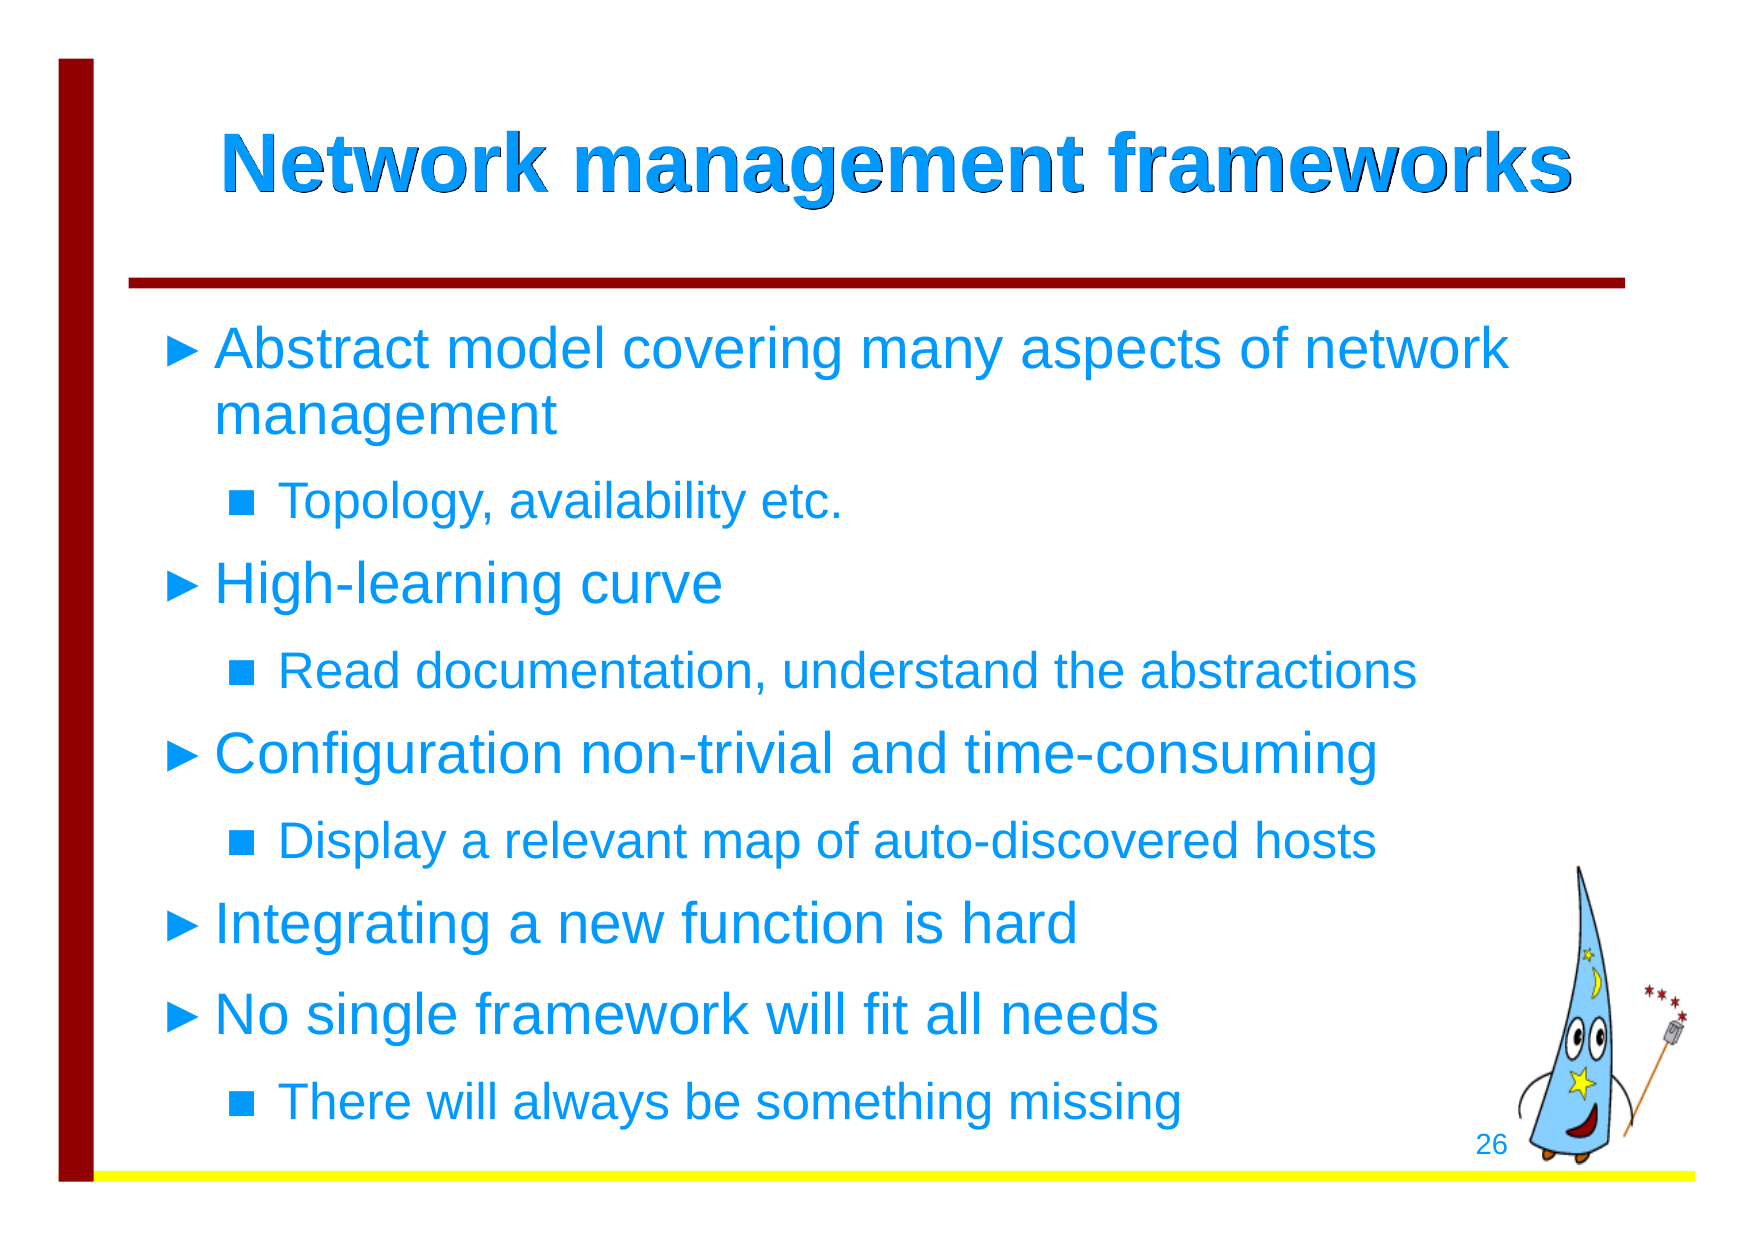

# Network management frameworks
Abstract model covering many aspects of network management
Topology, availability etc.
High-learning curve
Read documentation, understand the abstractions
Configuration non-trivial and time-consuming
Display a relevant map of auto-discovered hosts
Integrating a new function is hard
No single framework will fit all needs
There will always be something missing
26